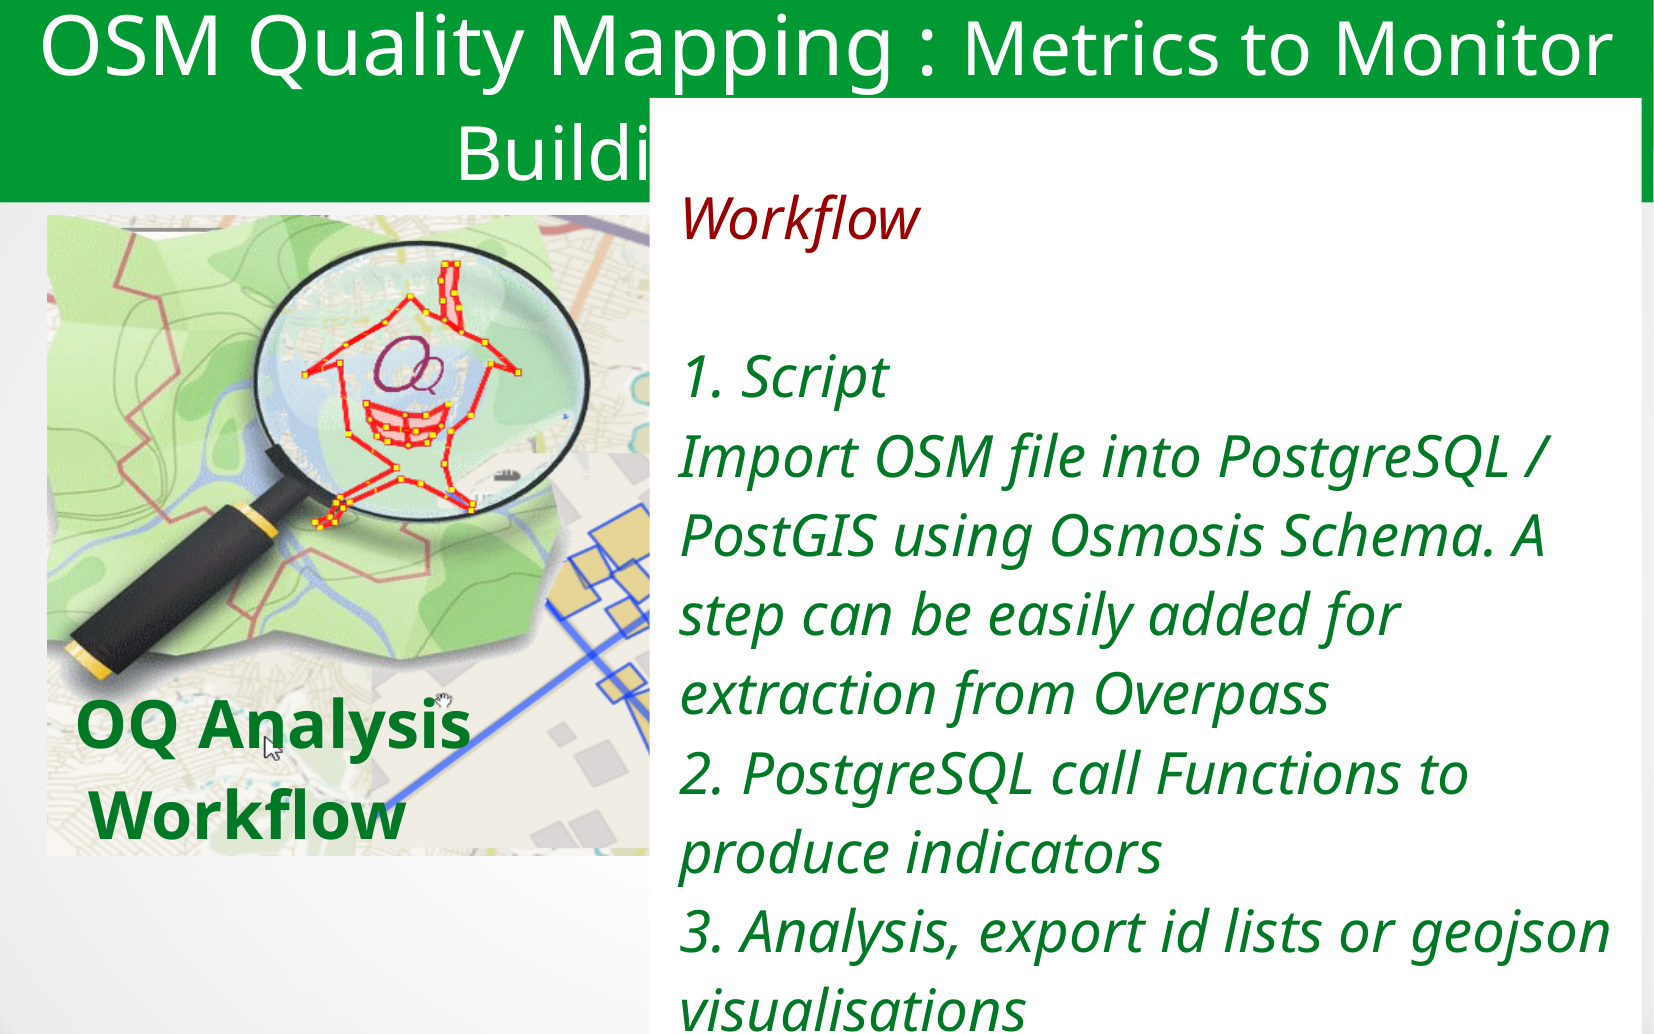

# OSM Quality Mapping : Metrics to Monitor Buildings Outbounds
Workflow
1. Script
Import OSM file into PostgreSQL / PostGIS using Osmosis Schema. A step can be easily added for extraction from Overpass
2. PostgreSQL call Functions to produce indicators
3. Analysis, export id lists or geojson visualisations
 OQ Analysis Workflow